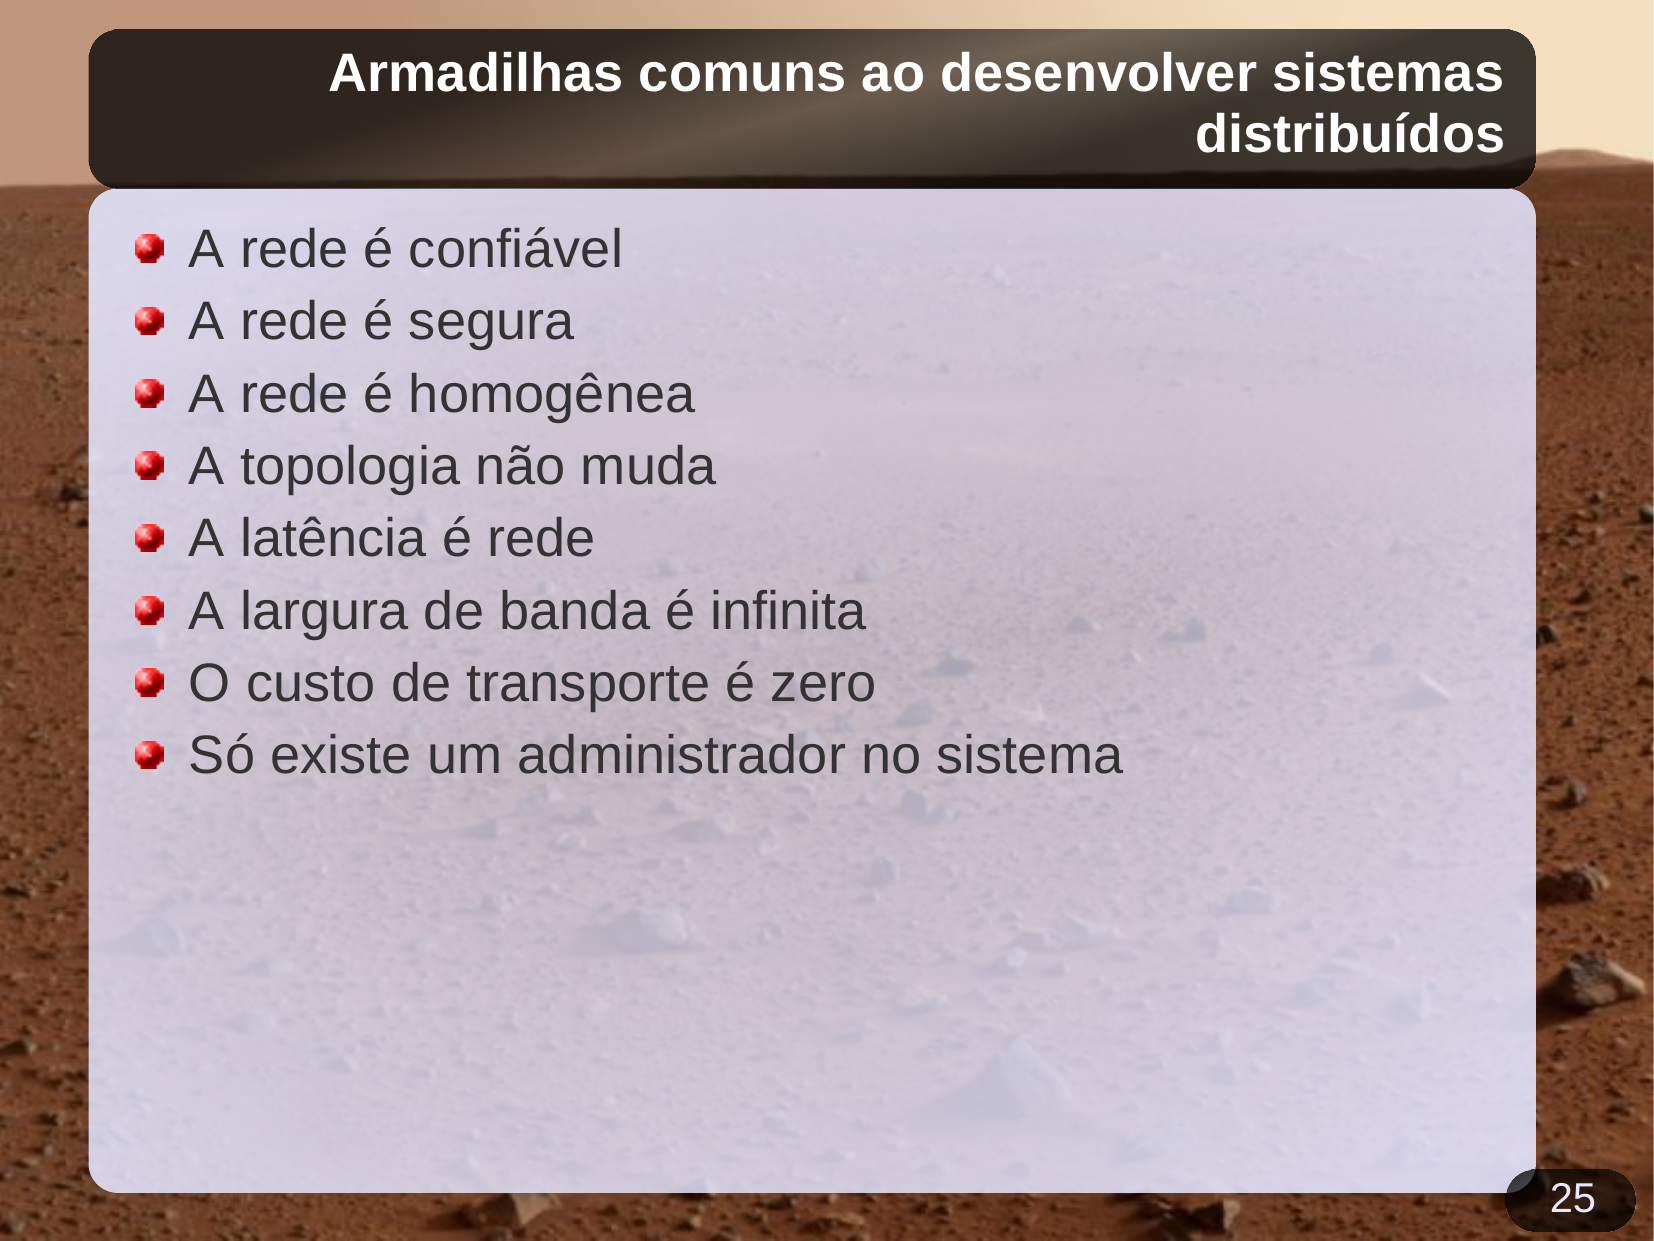

# Armadilhas comuns ao desenvolver sistemas distribuídos
A rede é confiável
A rede é segura
A rede é homogênea
A topologia não muda
A latência é rede
A largura de banda é infinita
O custo de transporte é zero
Só existe um administrador no sistema